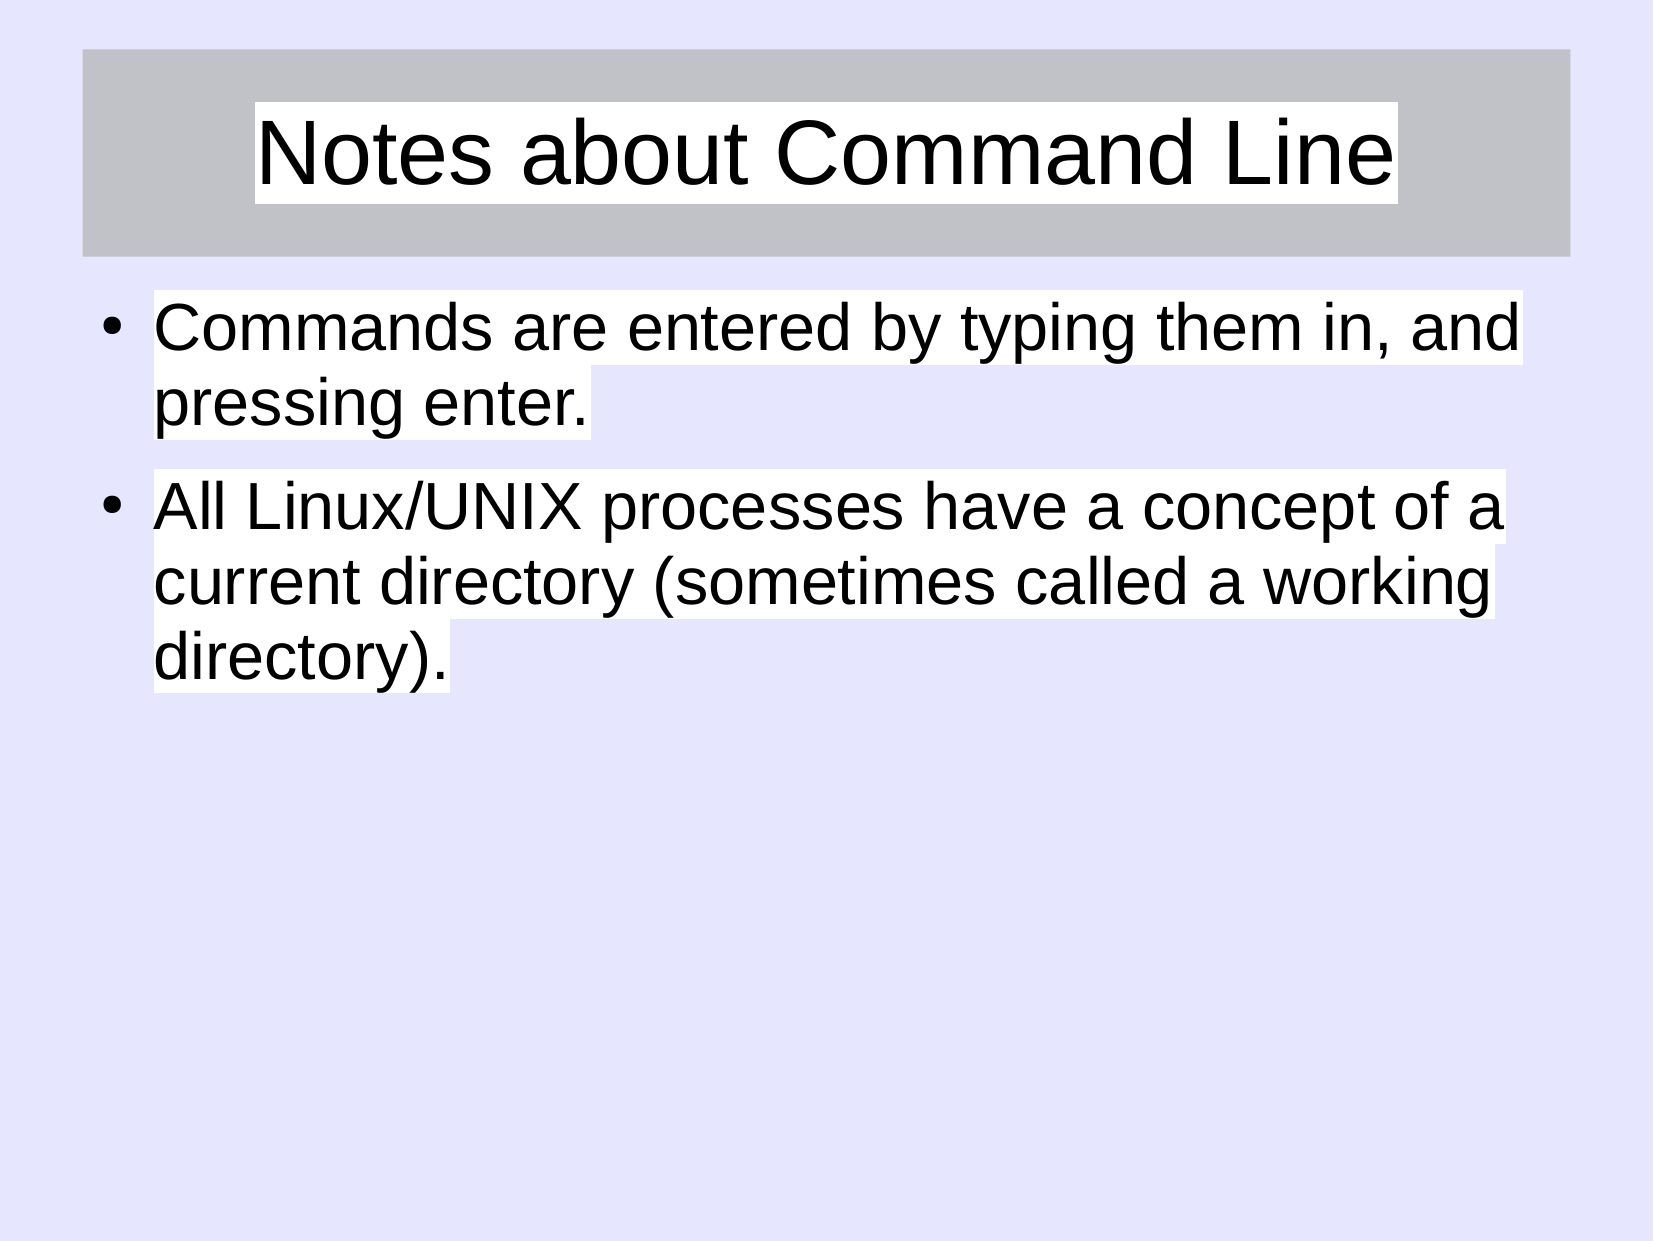

# Notes about Command Line
Commands are entered by typing them in, and pressing enter.
All Linux/UNIX processes have a concept of a current directory (sometimes called a working directory).